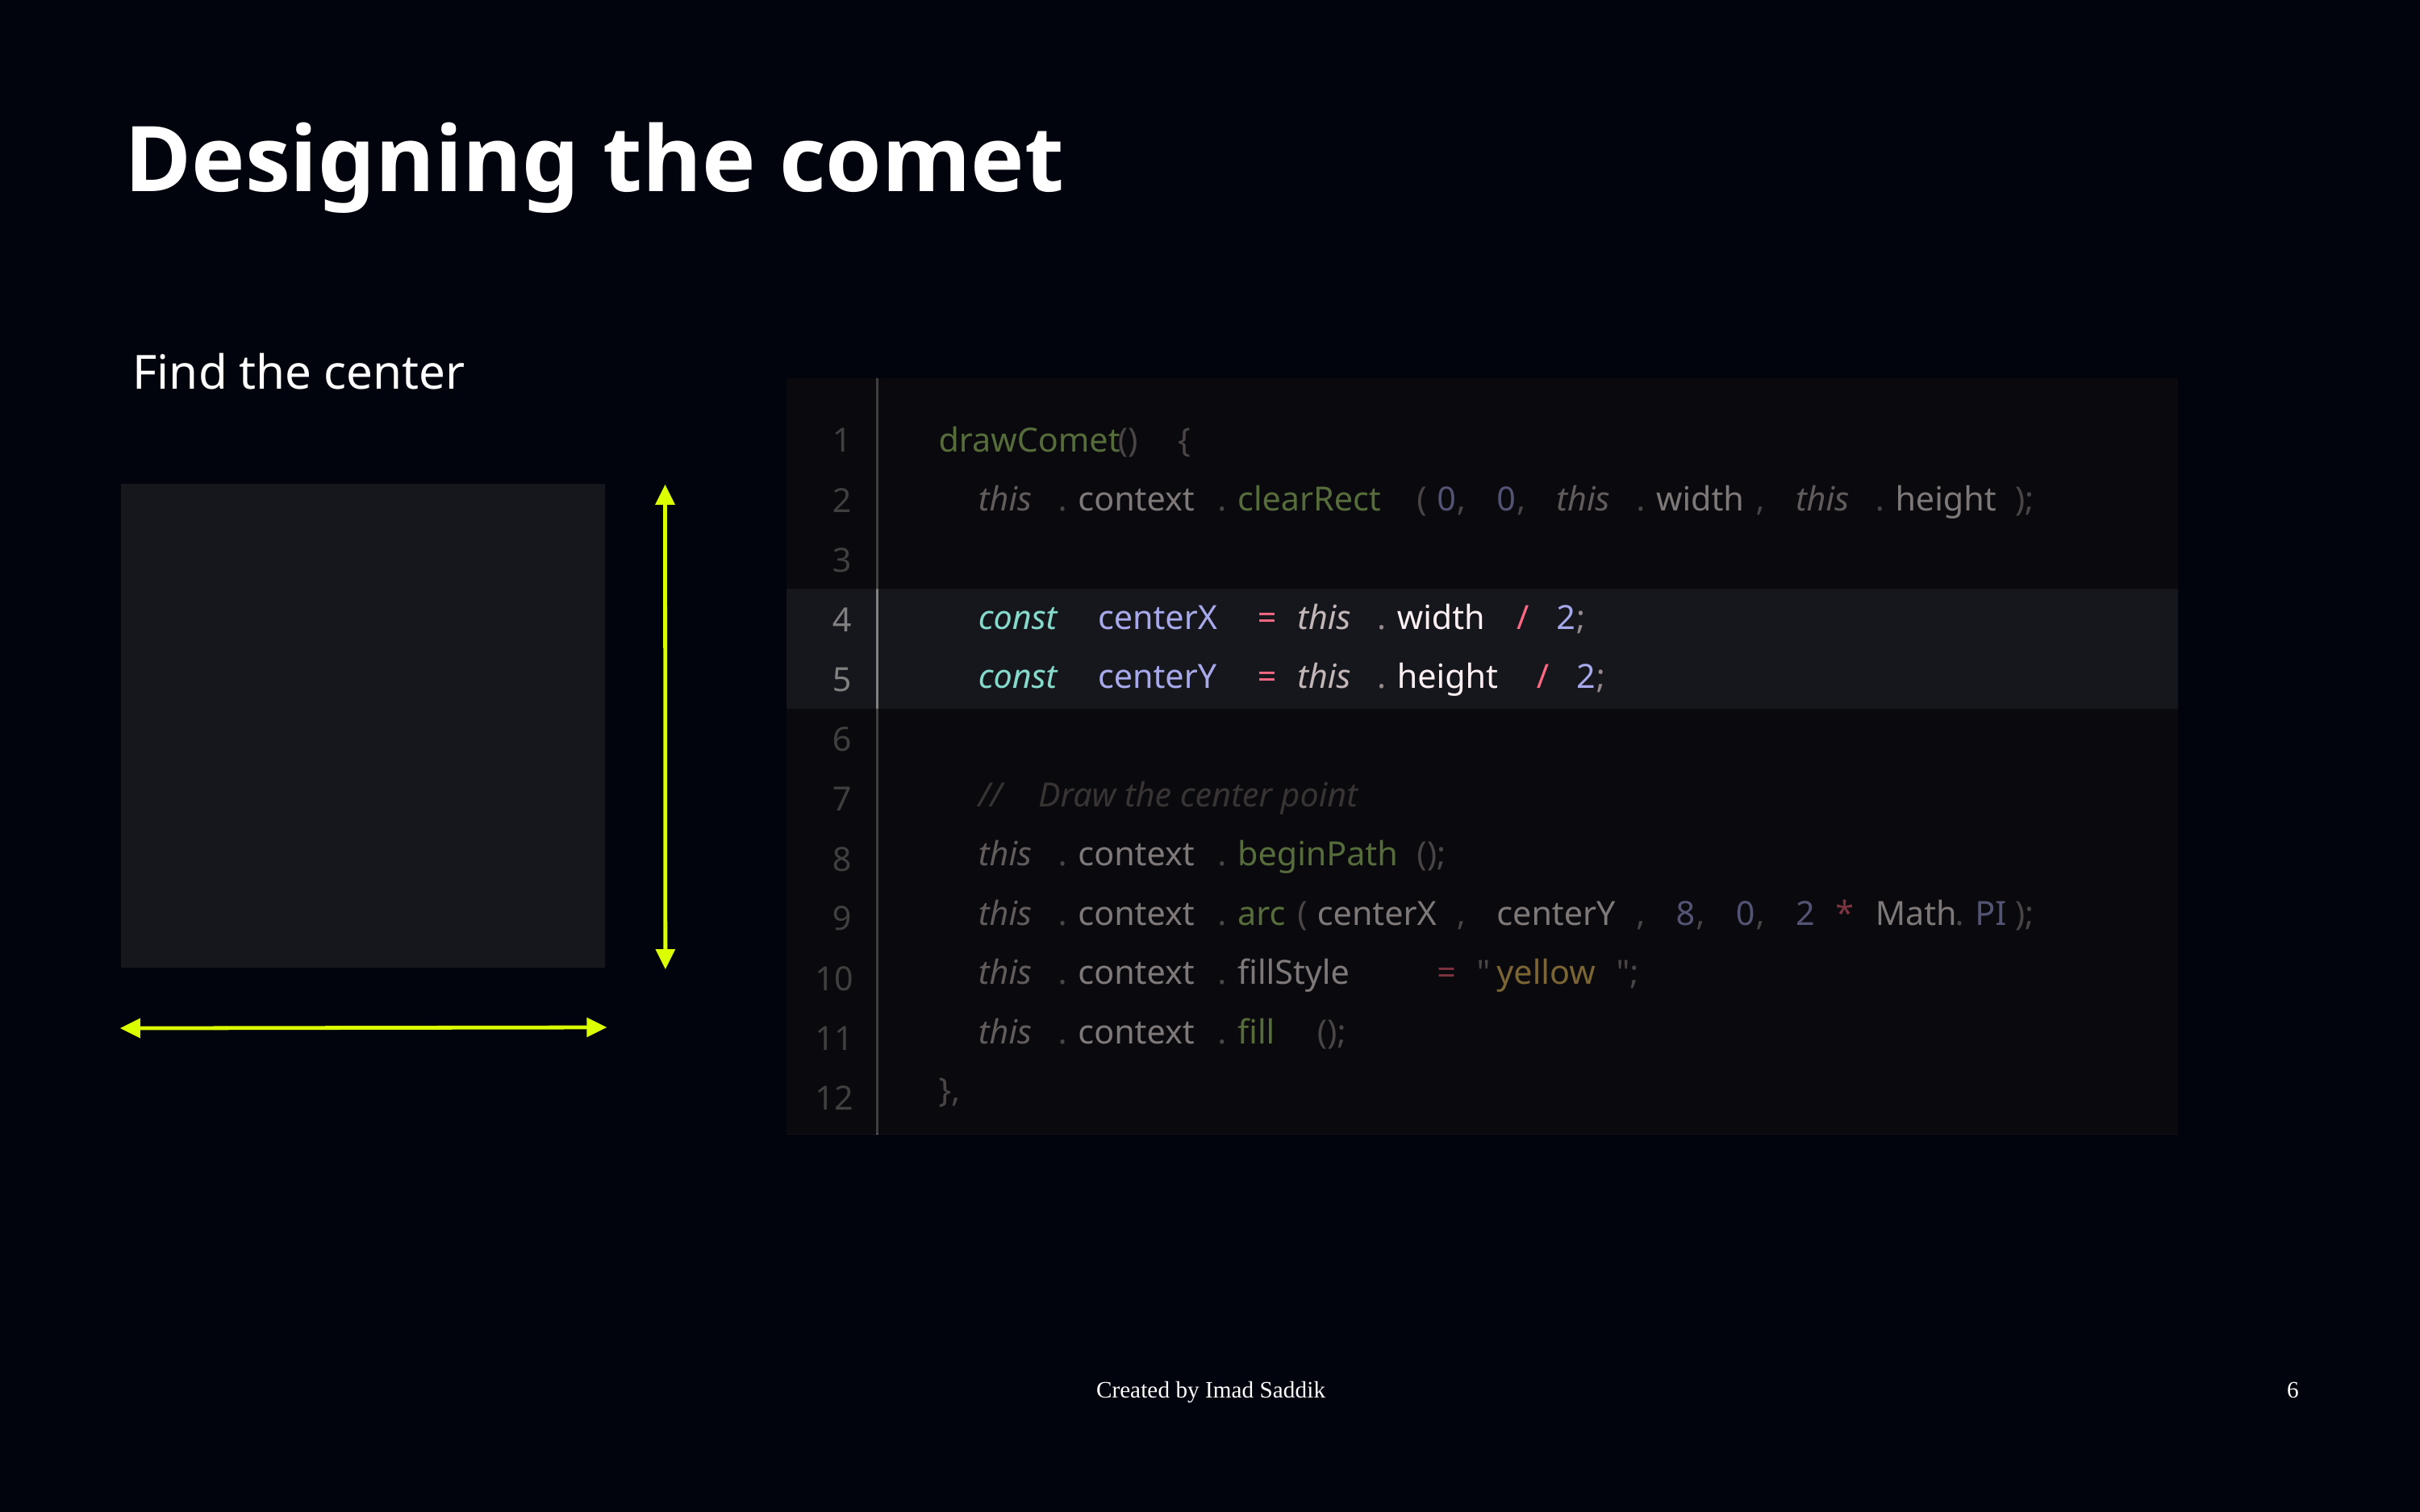

Designing the comet
Find the center
Created by Imad Saddik
6